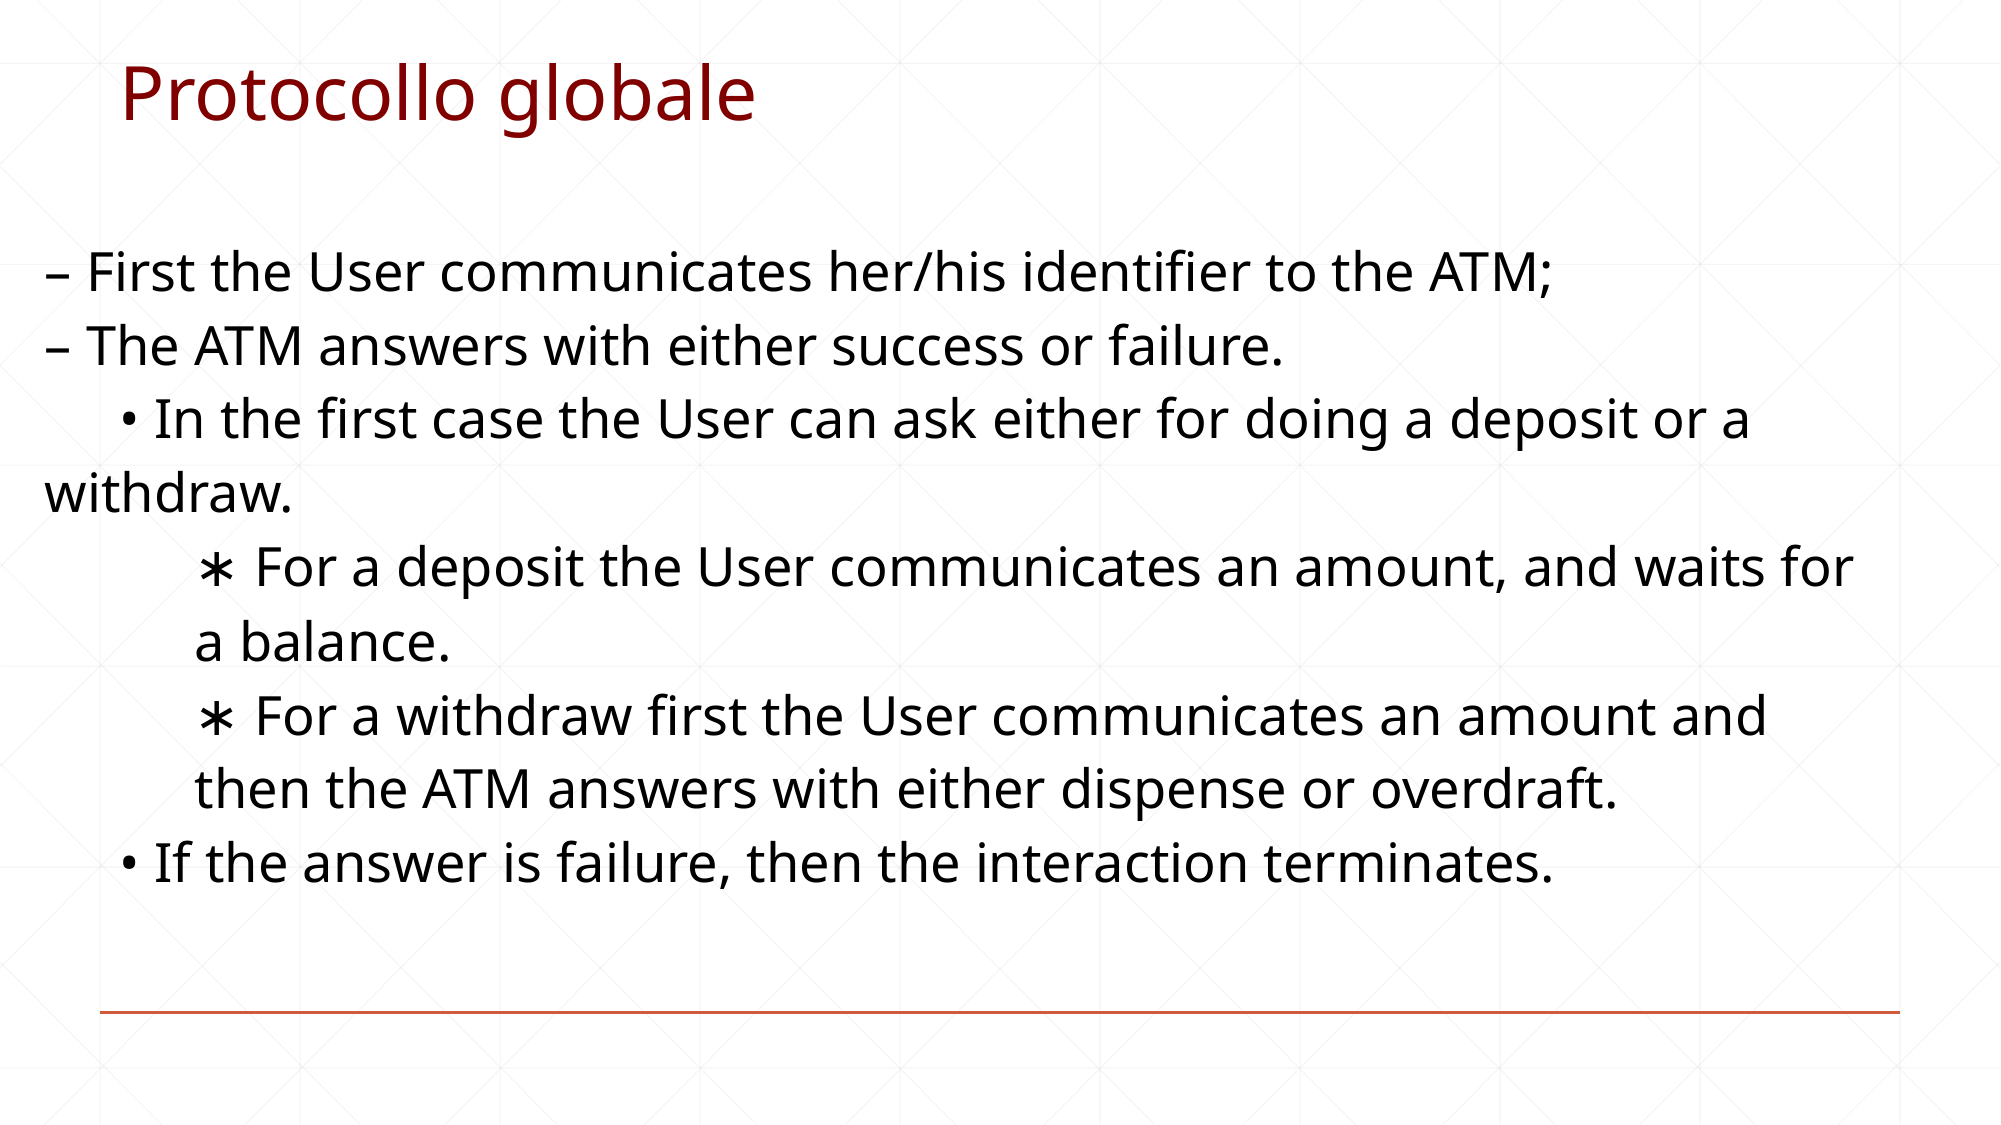

Protocollo globale
– First the User communicates her/his identifier to the ATM;
– The ATM answers with either success or failure.
	• In the first case the User can ask either for doing a deposit or a 		 withdraw.
		∗ For a deposit the User communicates an amount, and waits for 			a balance.
		∗ For a withdraw first the User communicates an amount and 				then the ATM answers with either dispense or overdraft.
	• If the answer is failure, then the interaction terminates.